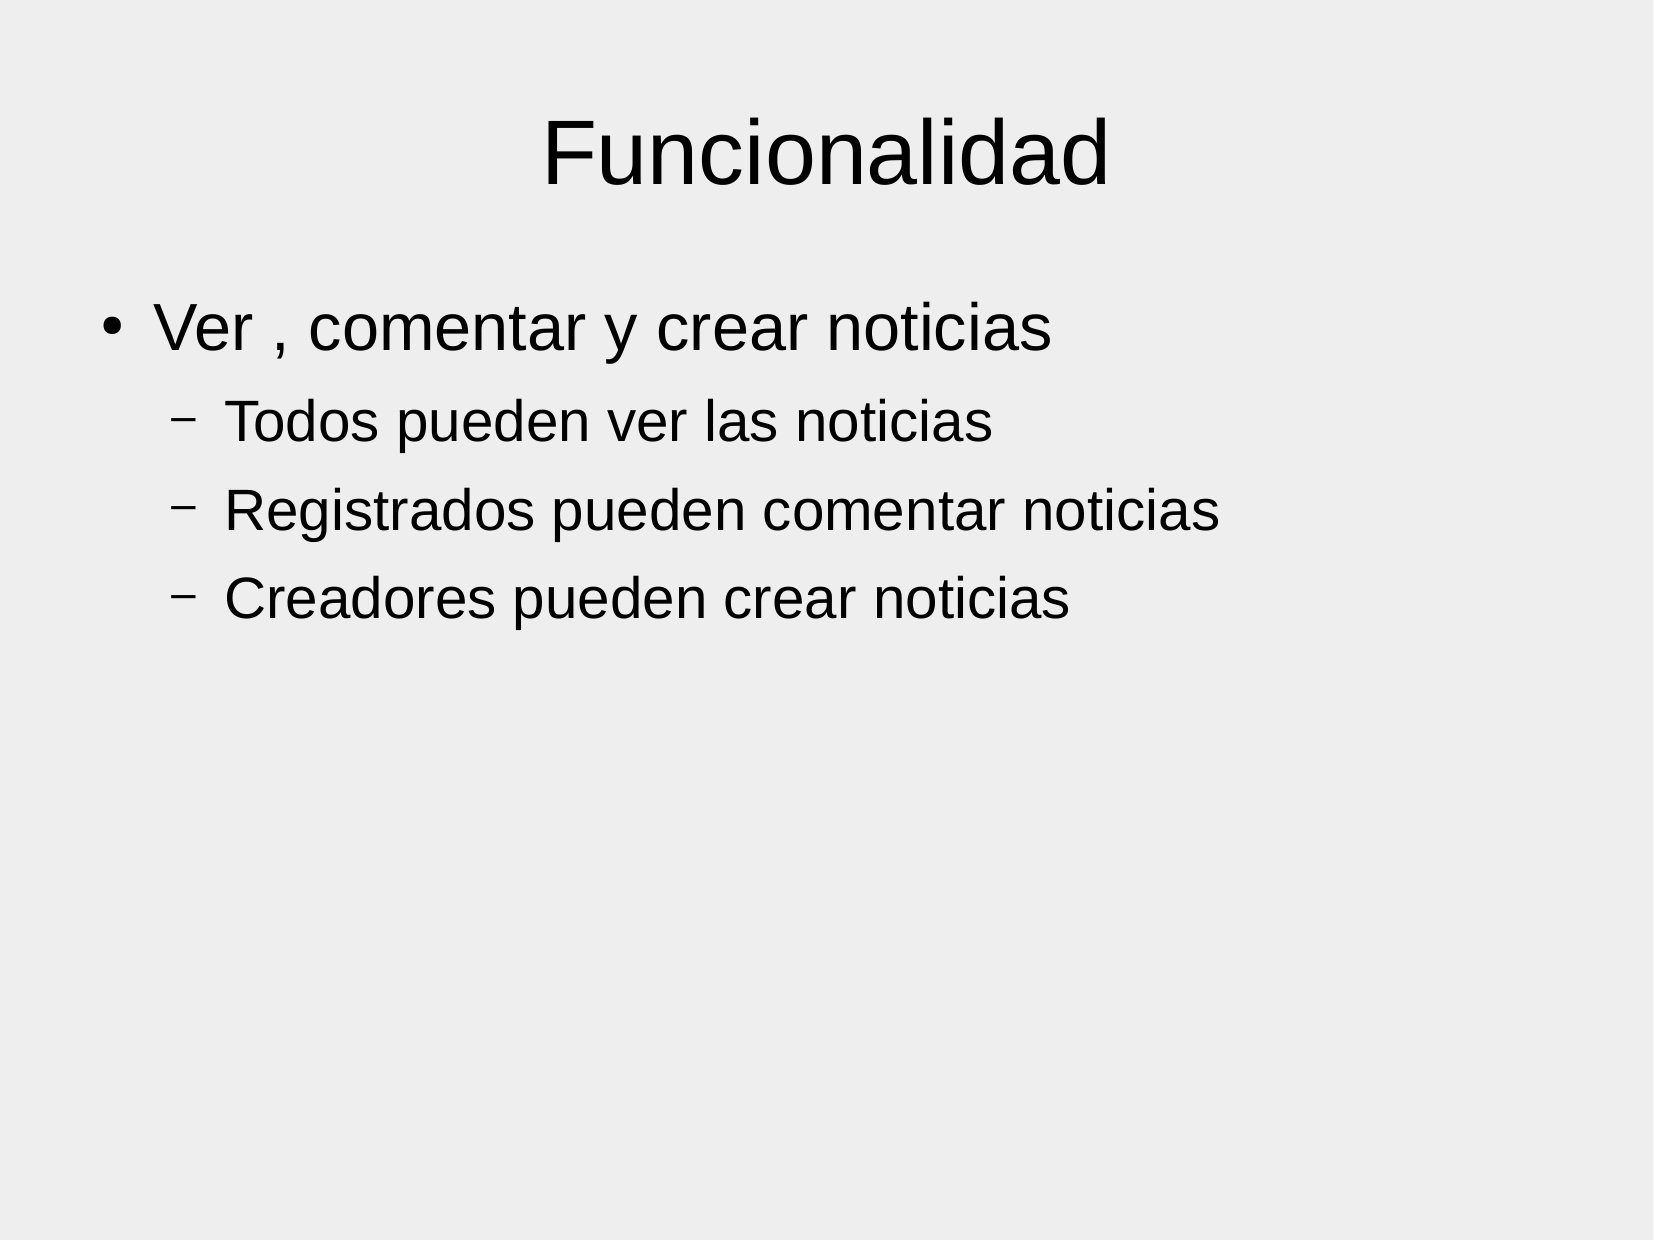

# Funcionalidad
Ver , comentar y crear noticias
Todos pueden ver las noticias
Registrados pueden comentar noticias
Creadores pueden crear noticias